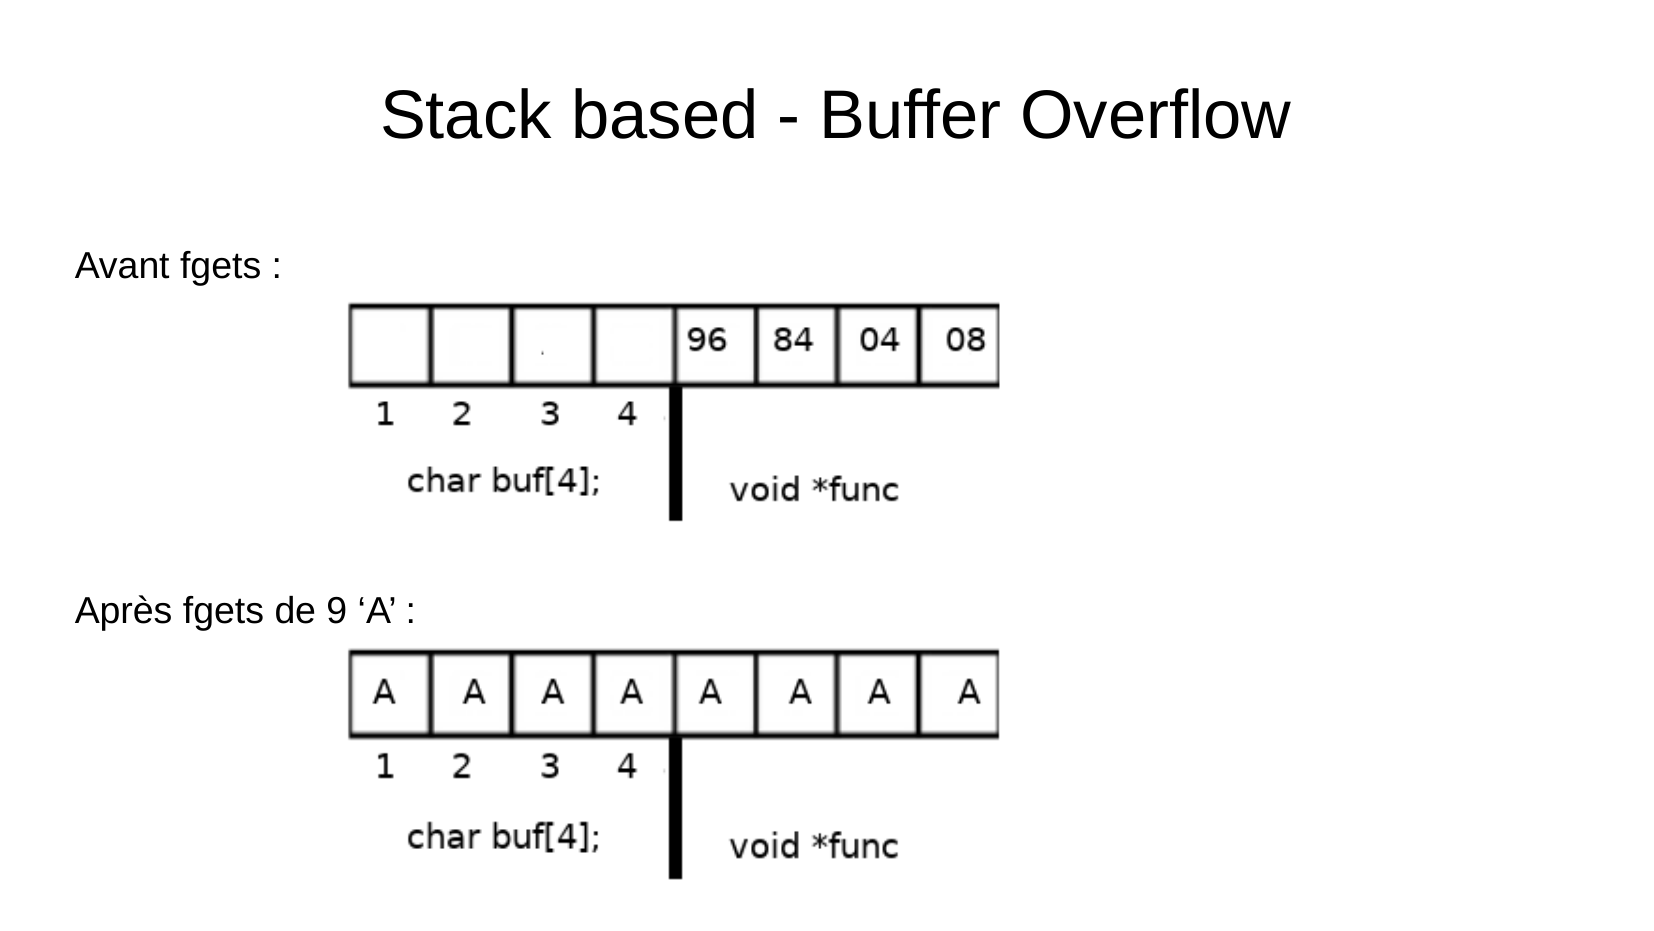

# Stack based - Buffer Overflow
Avant fgets :
Après fgets de 9 ‘A’ :